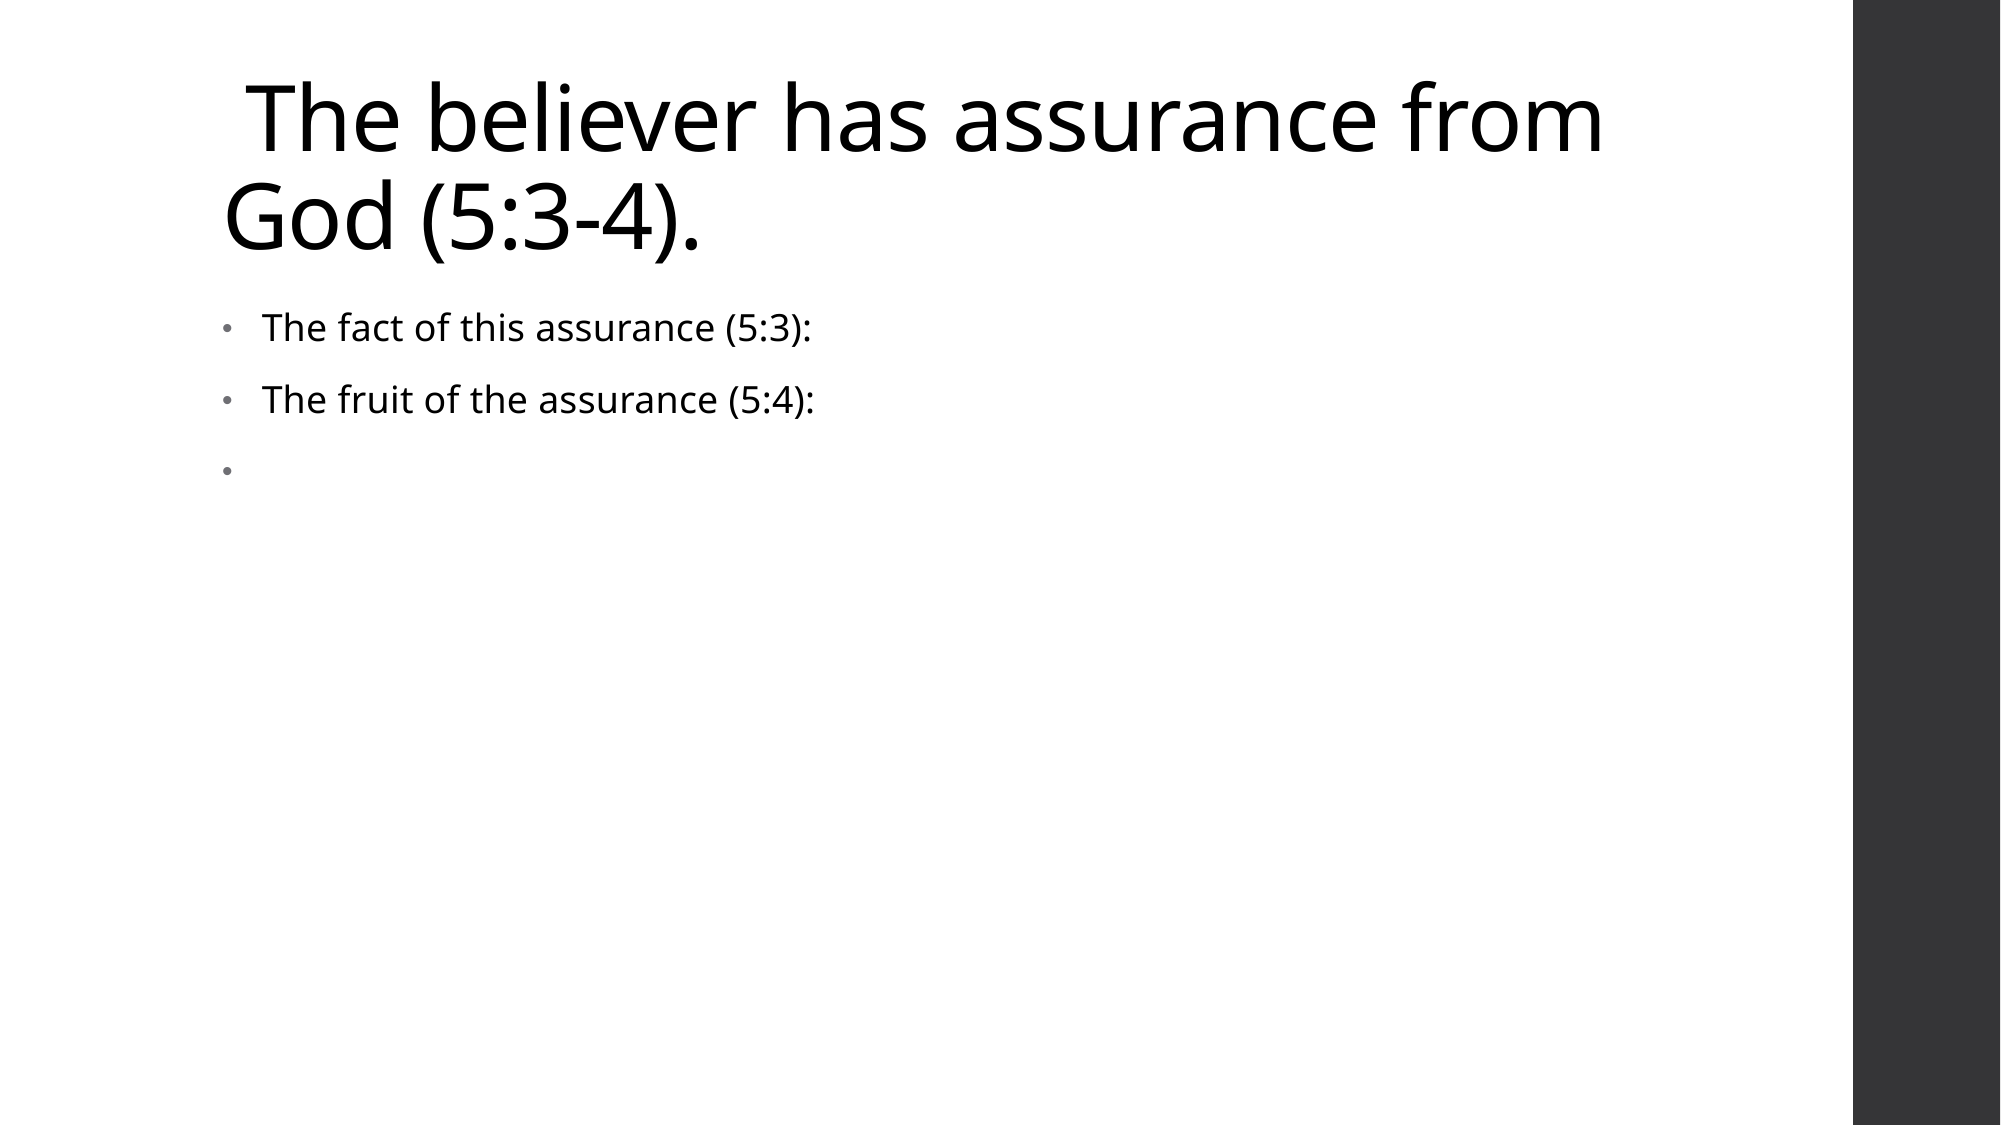

# The believer has assurance from God (5:3-4).
 The fact of this assurance (5:3):
 The fruit of the assurance (5:4):